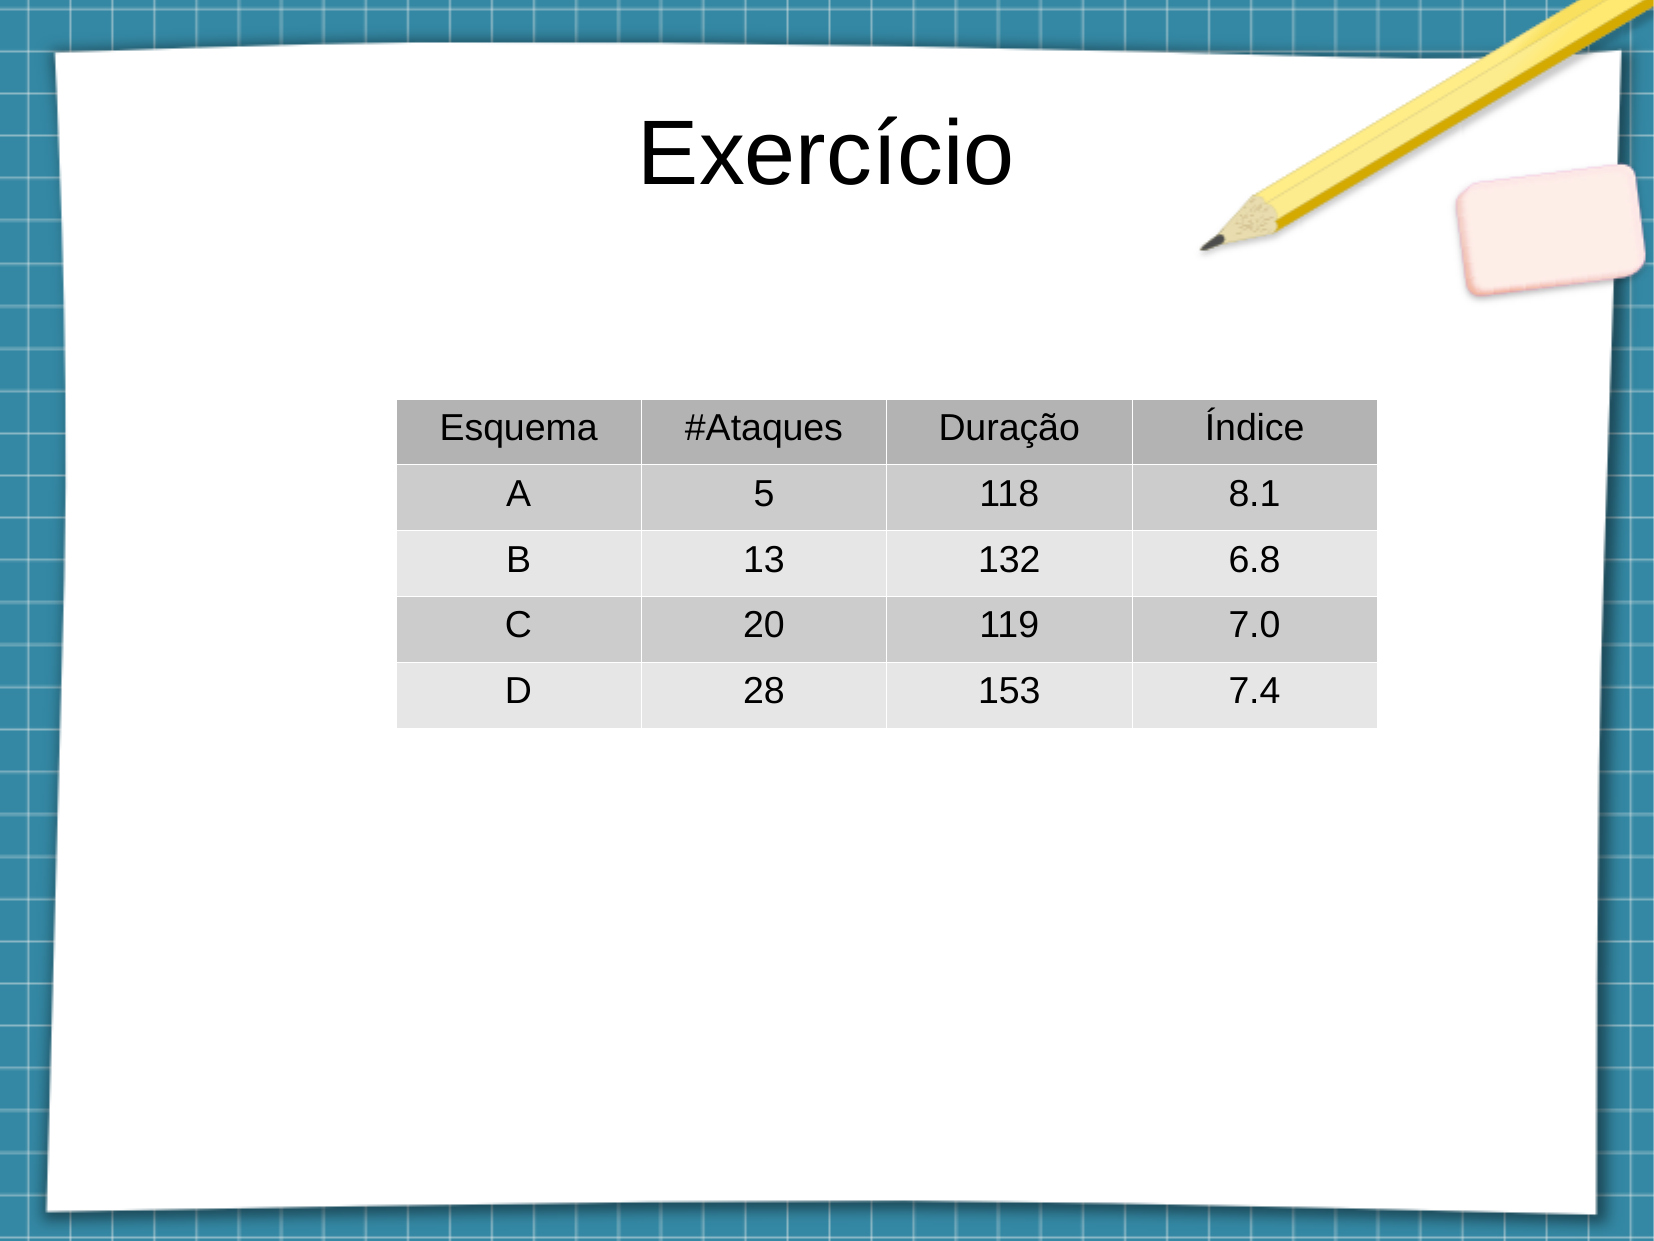

# Exercício
| Esquema | #Ataques | Duração | Índice |
| --- | --- | --- | --- |
| A | 5 | 118 | 8.1 |
| B | 13 | 132 | 6.8 |
| C | 20 | 119 | 7.0 |
| D | 28 | 153 | 7.4 |